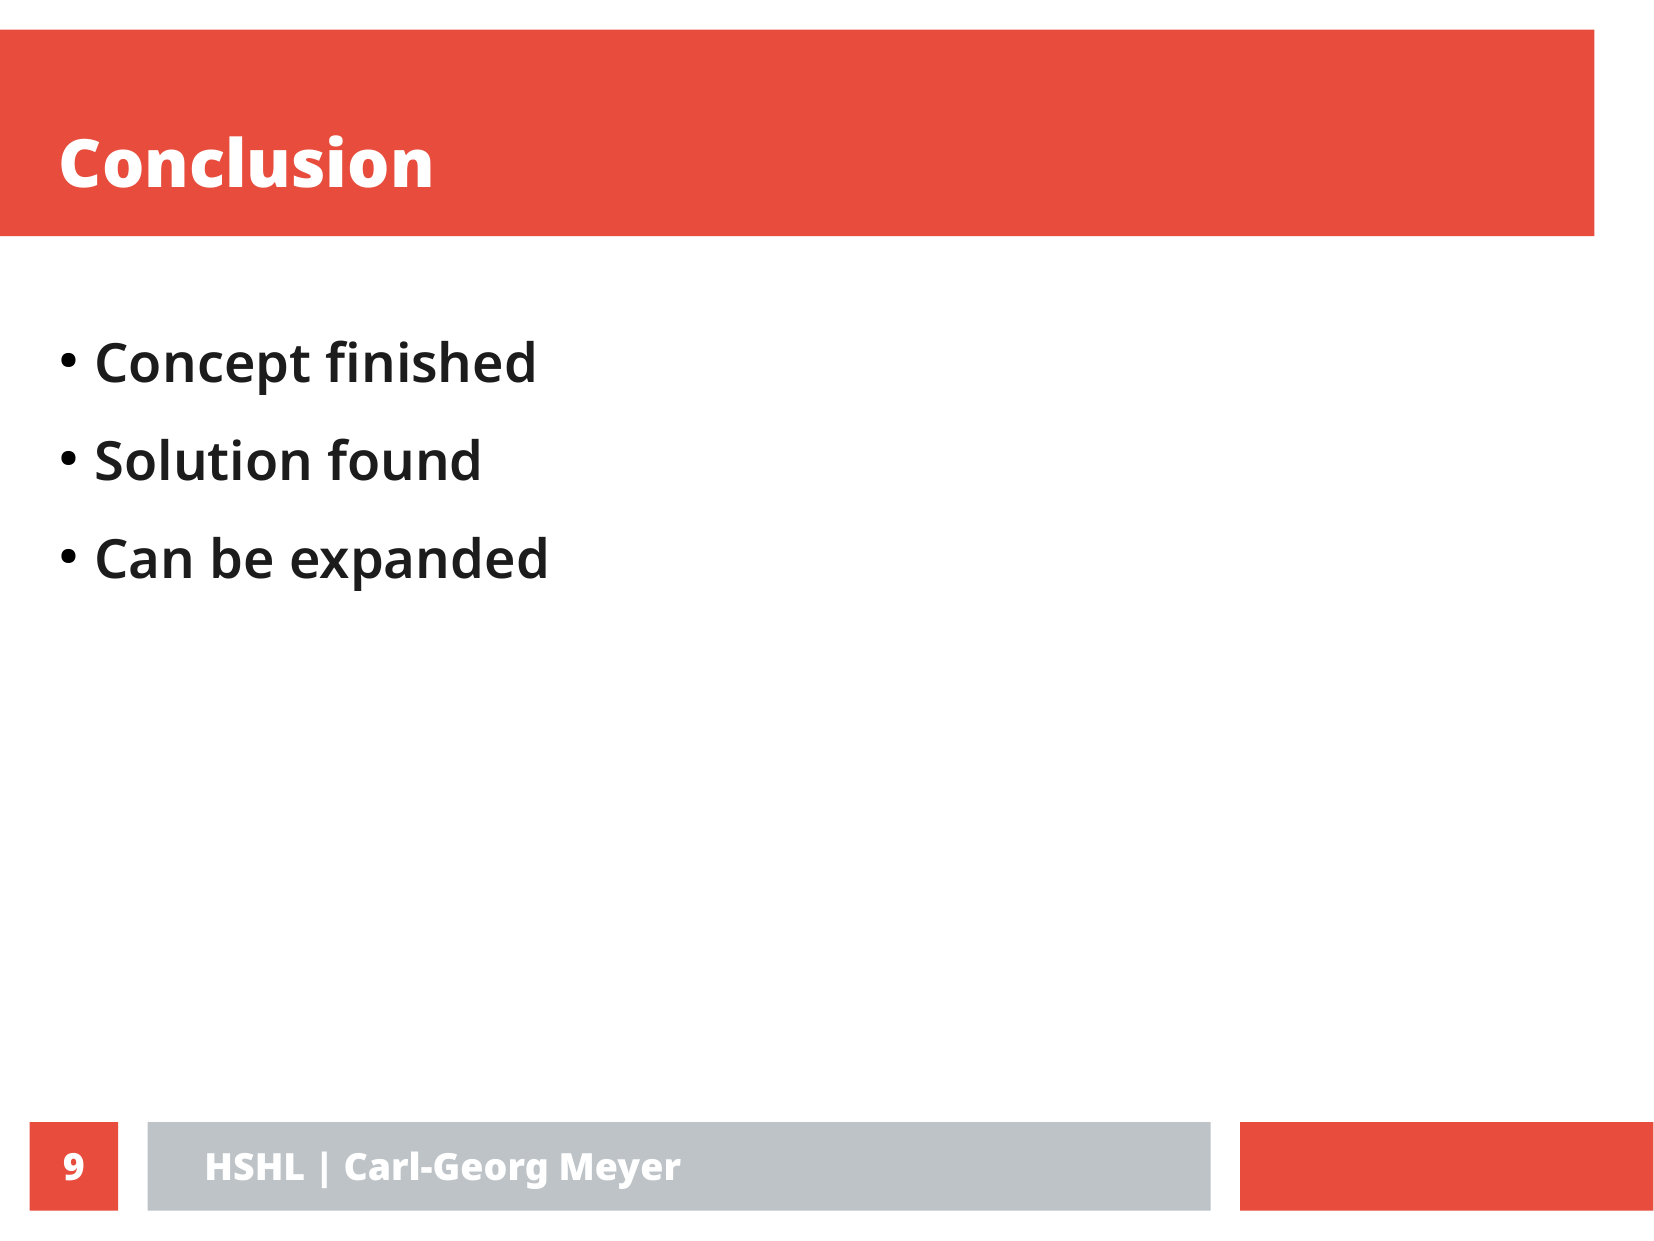

# Conclusion
Concept finished
Solution found
Can be expanded
9
HSHL | Carl-Georg Meyer